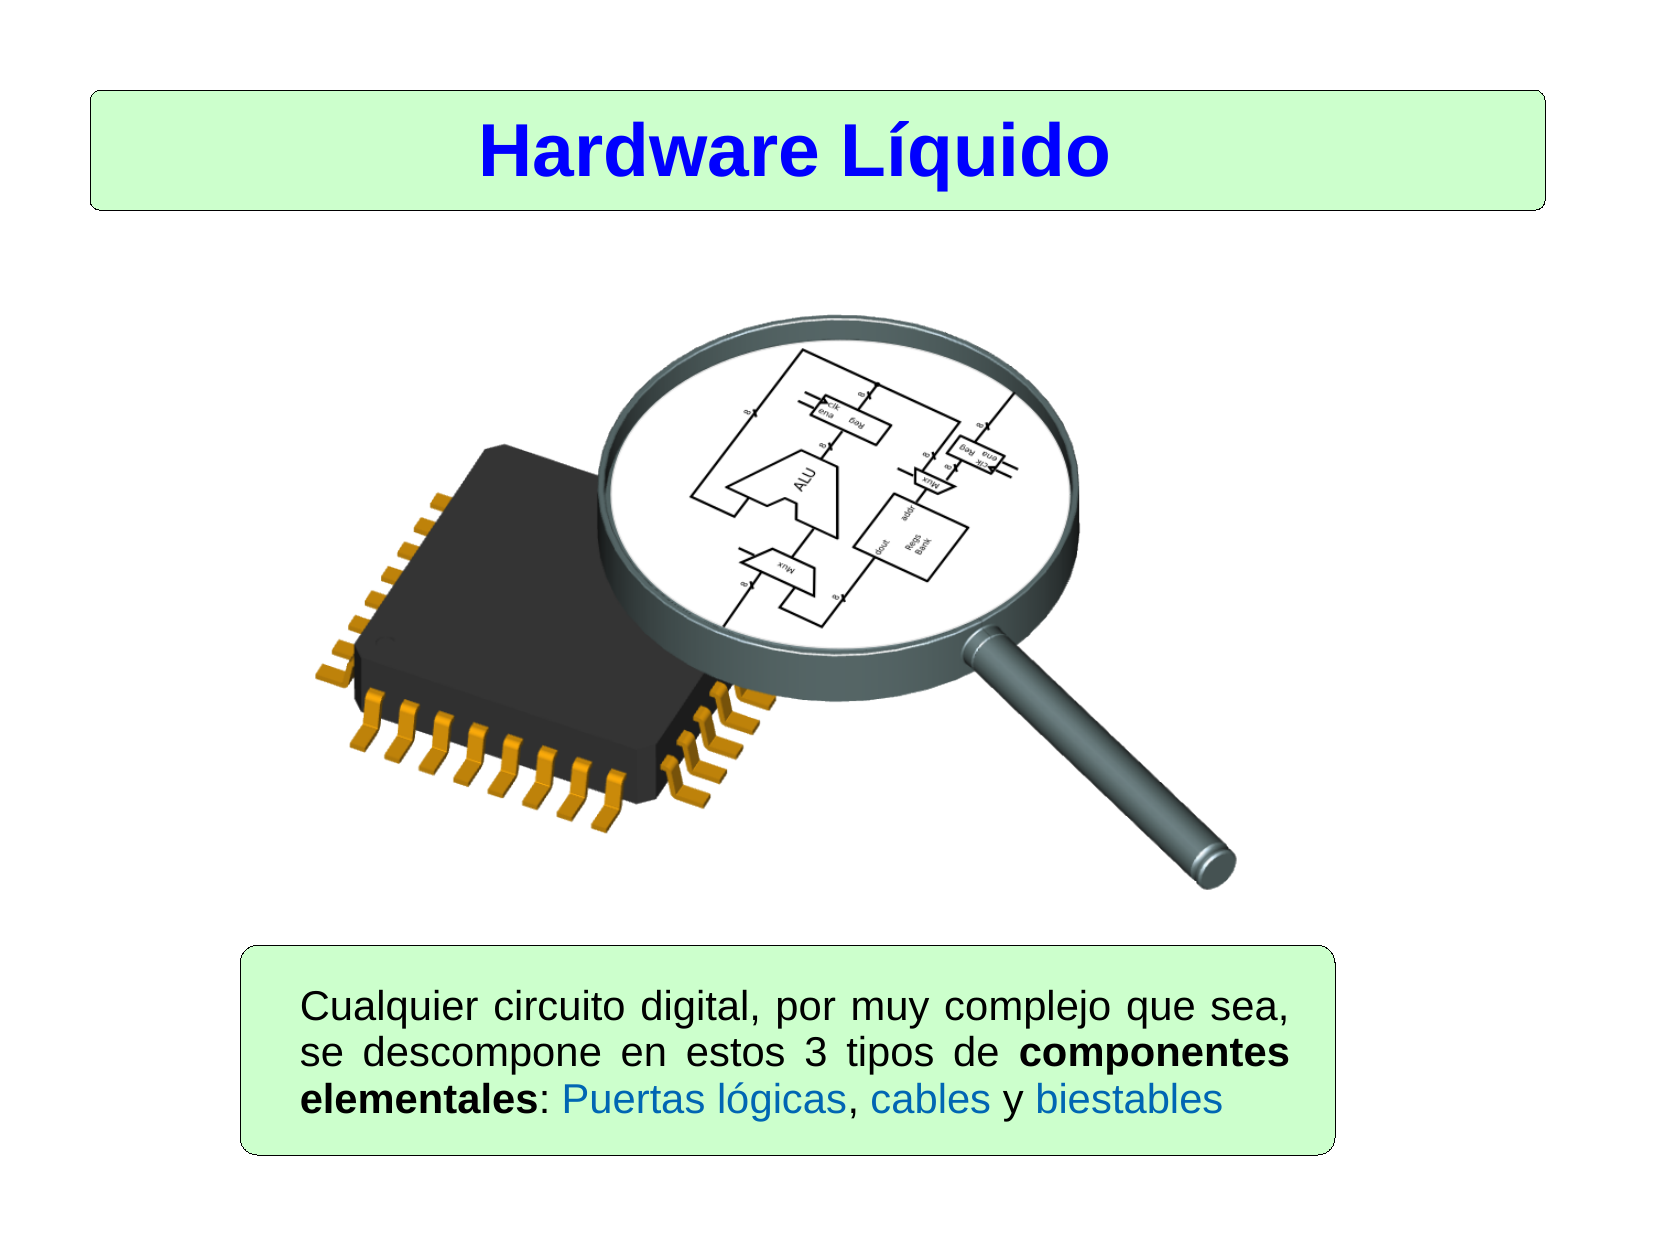

# Hardware Líquido
Cualquier circuito digital, por muy complejo que sea, se descompone en estos 3 tipos de componentes elementales: Puertas lógicas, cables y biestables